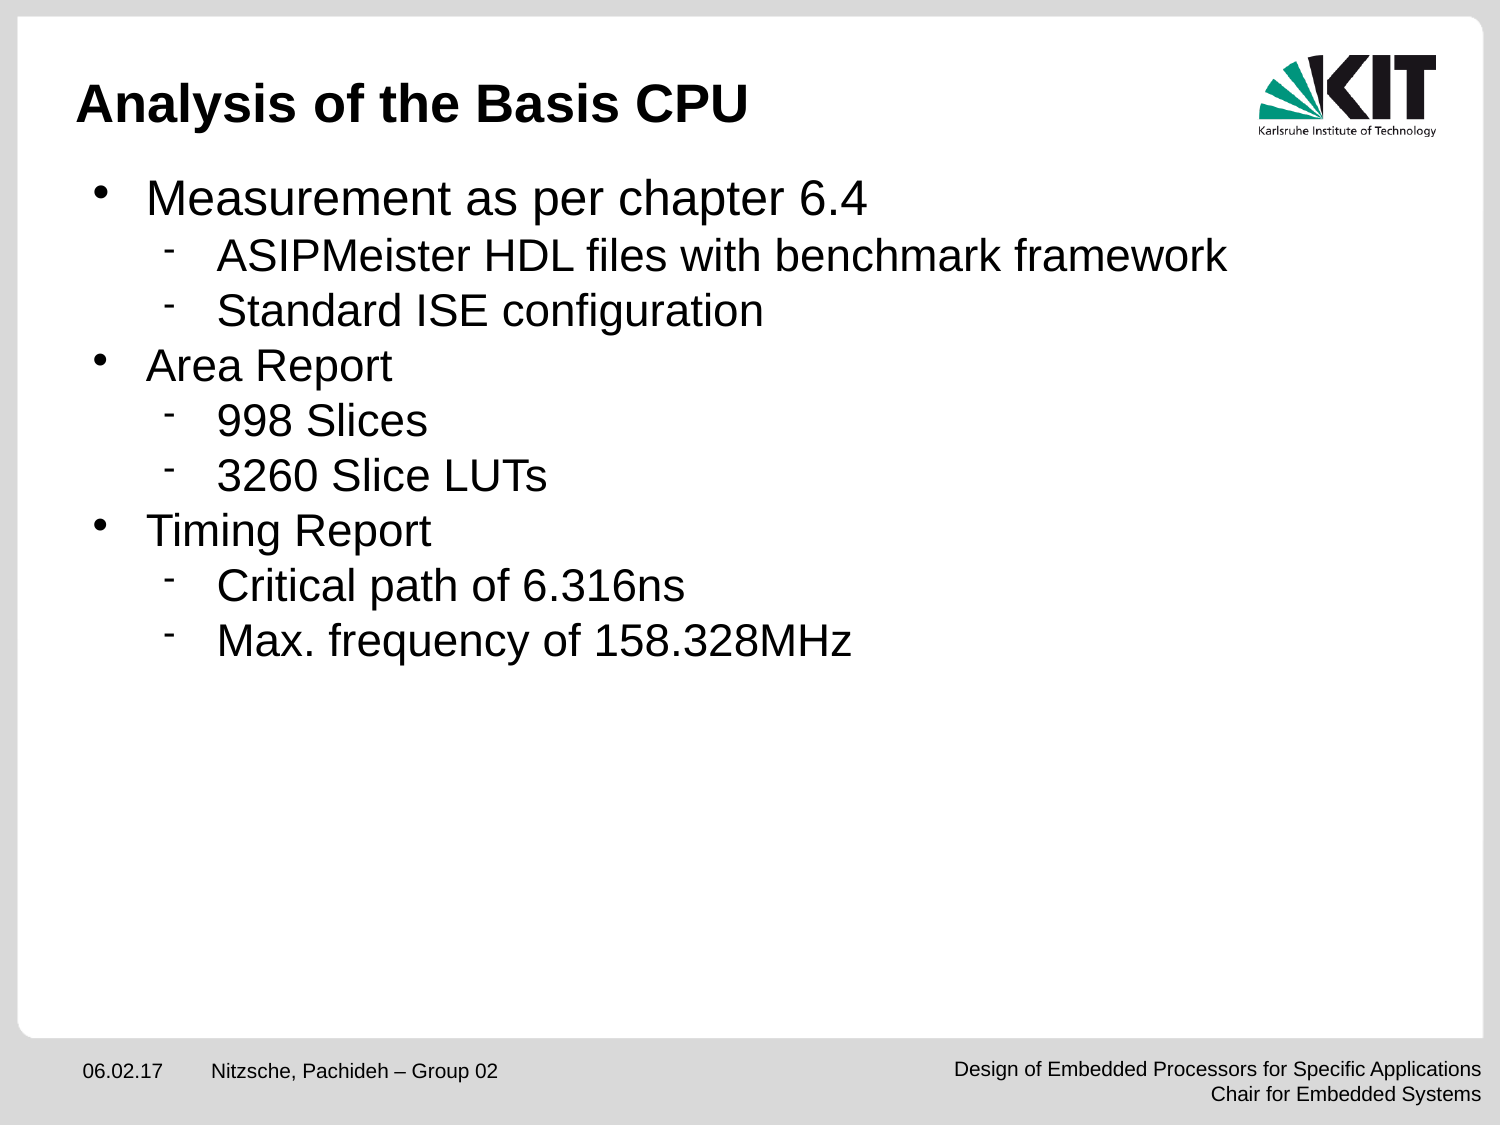

Analysis of the Basis CPU
Measurement as per chapter 6.4
ASIPMeister HDL files with benchmark framework
Standard ISE configuration
Area Report
998 Slices
3260 Slice LUTs
Timing Report
Critical path of 6.316ns
Max. frequency of 158.328MHz
Nitzsche, Pachideh – Group 02